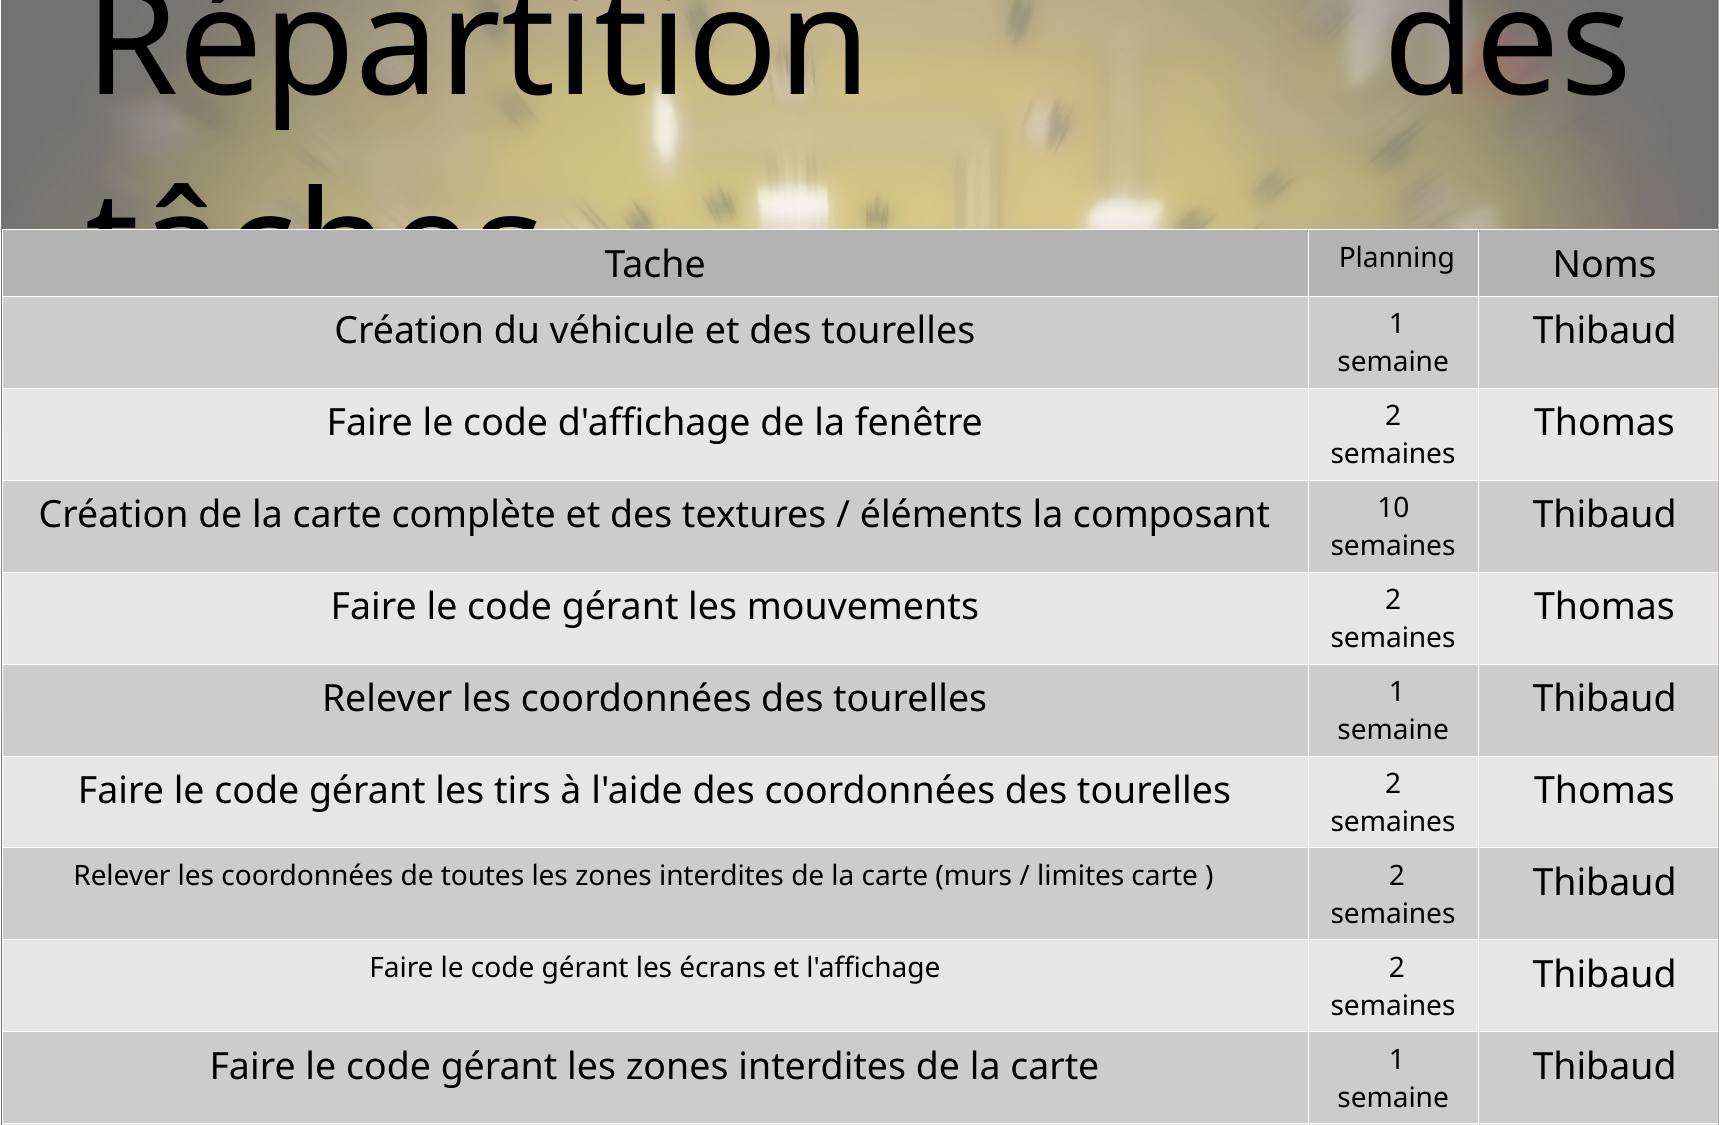

# Répartition des tâches
| Tache | Planning | Noms |
| --- | --- | --- |
| Création du véhicule et des tourelles | 1 semaine | Thibaud |
| Faire le code d'affichage de la fenêtre | 2 semaines | Thomas |
| Création de la carte complète et des textures / éléments la composant | 10 semaines | Thibaud |
| Faire le code gérant les mouvements | 2 semaines | Thomas |
| Relever les coordonnées des tourelles | 1 semaine | Thibaud |
| Faire le code gérant les tirs à l'aide des coordonnées des tourelles | 2 semaines | Thomas |
| Relever les coordonnées de toutes les zones interdites de la carte (murs / limites carte ) | 2 semaines | Thibaud |
| Faire le code gérant les écrans et l'affichage | 2 semaines | Thibaud |
| Faire le code gérant les zones interdites de la carte | 1 semaine | Thibaud |
| Rassembler les différents codes précédent dans un seul programme | 2 semaines | Thomas |
| Création d'images de fin pour le jeu | 1 semaine | Thibaud |
| Debug du code et simplification de ce dernier | 3 semaines | Thomas & Thibaud |
| Création d'une image d'accueil du jeu et du code pour l'afficher. | 1 semaine | Thibaud |
| Dernières modifications du code. | 2 semaines | Thomas & Thibaud |